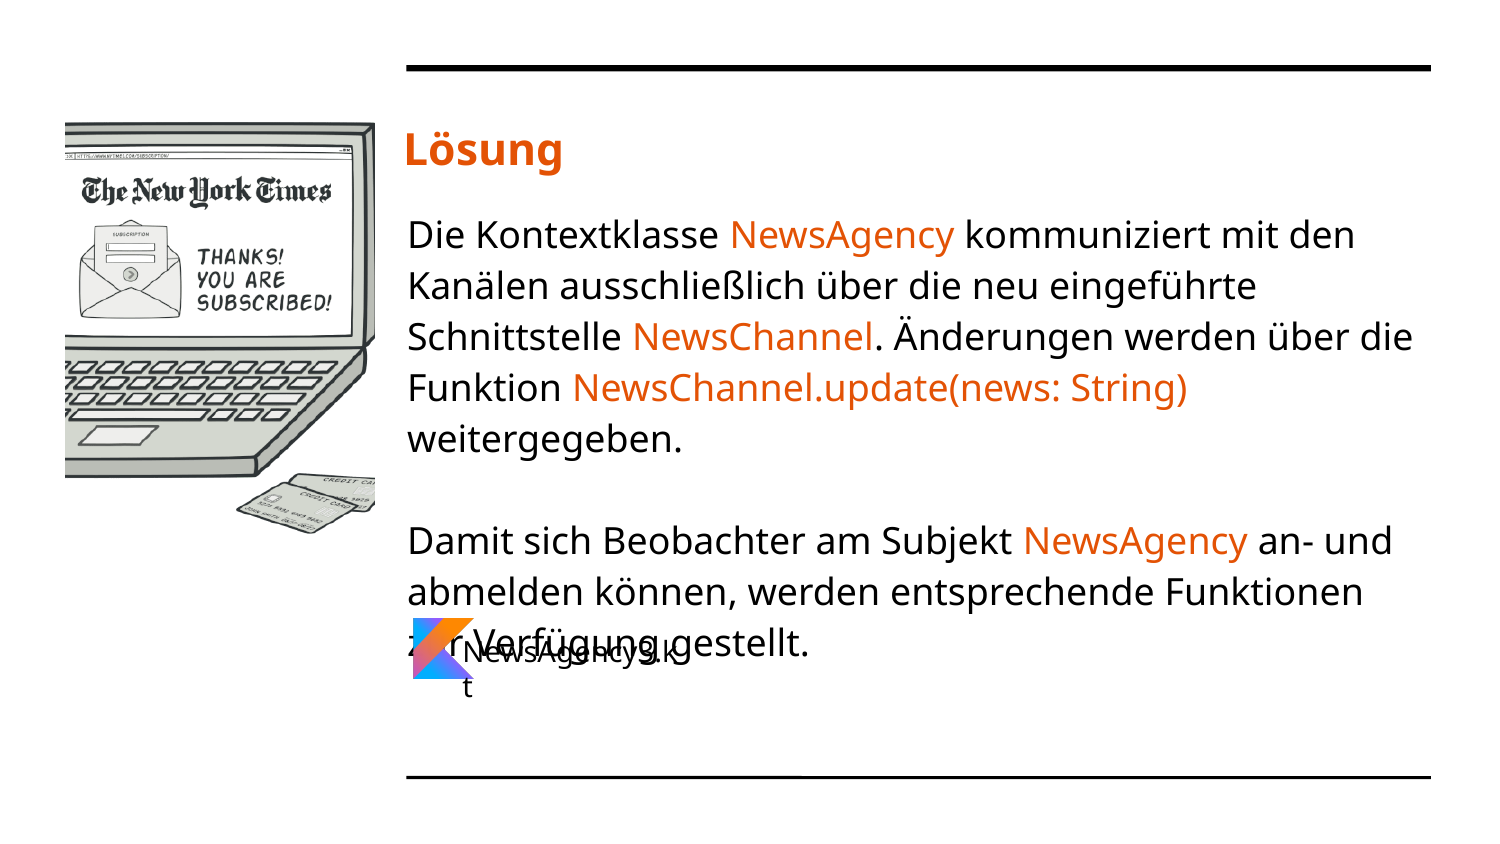

# Lösung
Die Kontextklasse NewsAgency kommuniziert mit den Kanälen ausschließlich über die neu eingeführte Schnittstelle NewsChannel. Änderungen werden über die Funktion NewsChannel.update(news: String) weitergegeben.
Damit sich Beobachter am Subjekt NewsAgency an- und abmelden können, werden entsprechende Funktionen zur Verfügung gestellt.
NewsAgency3.kt